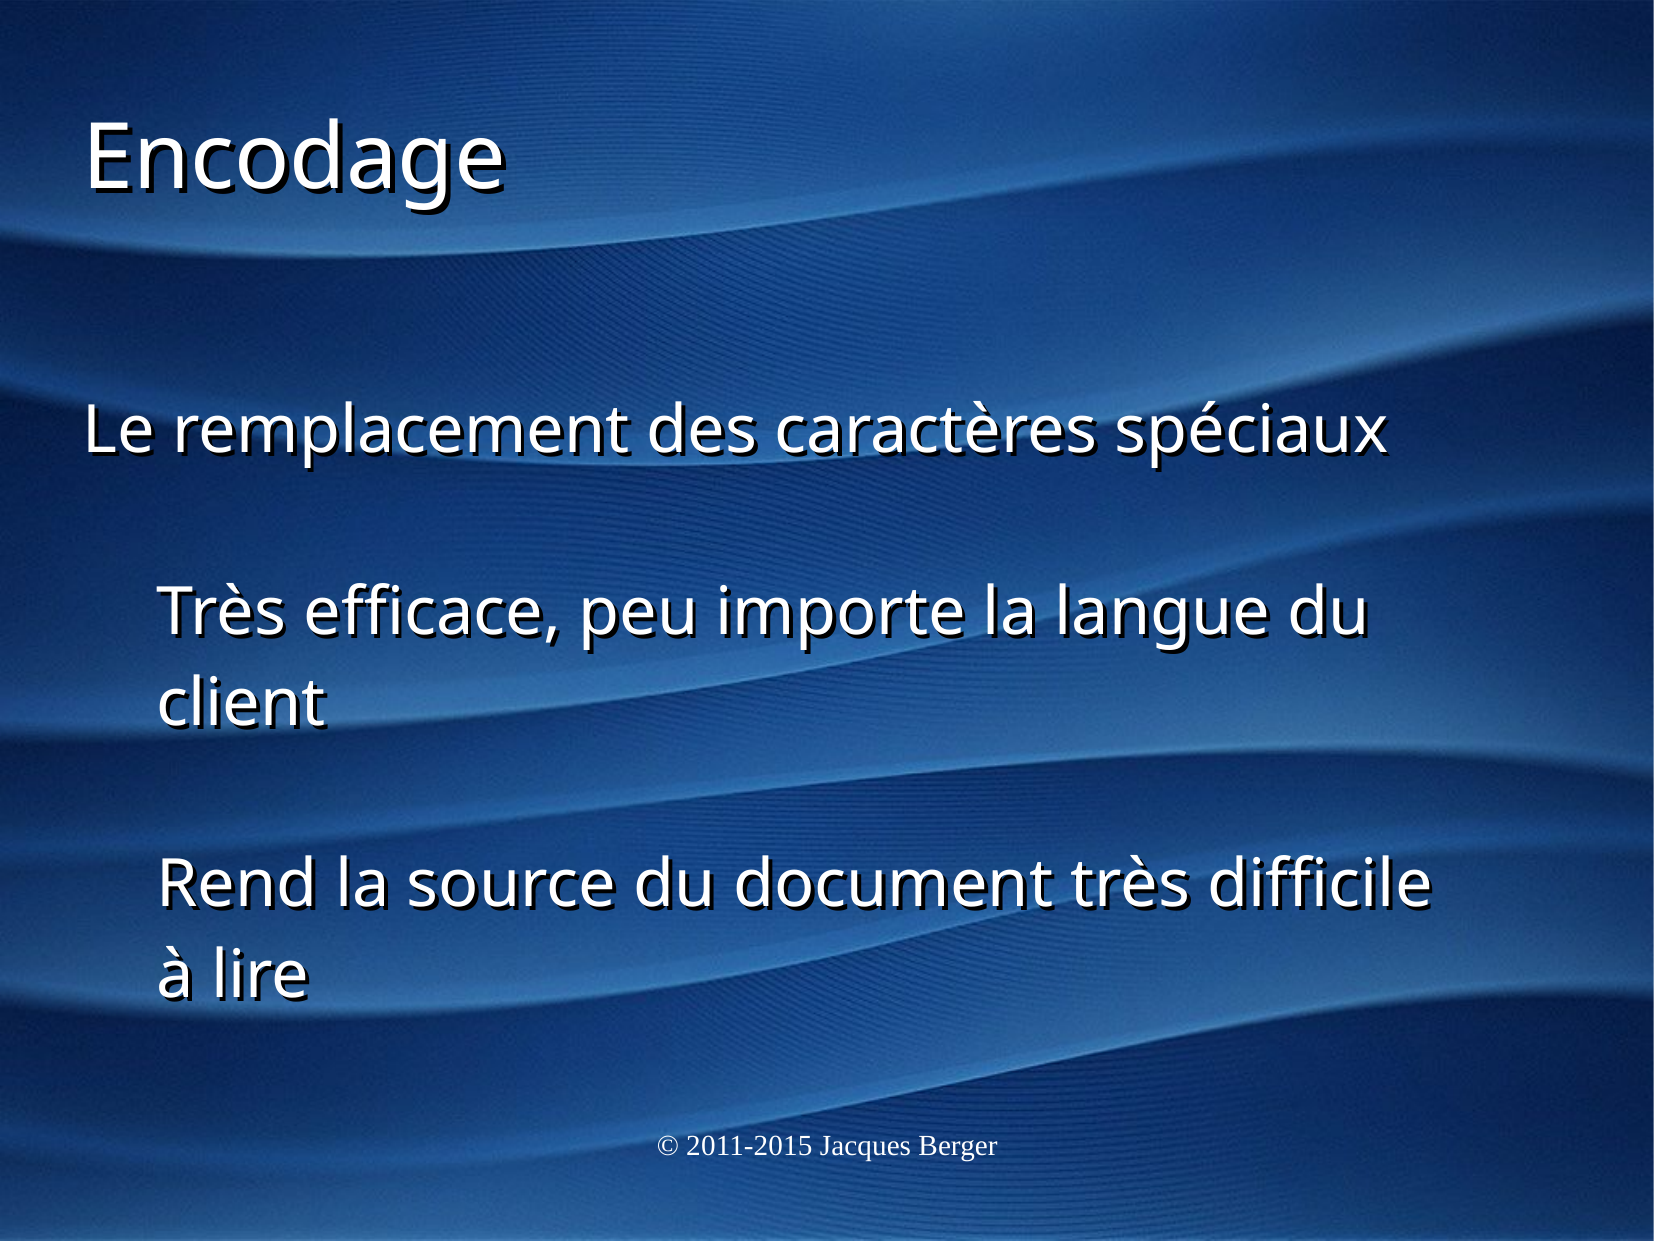

# Encodage
Le remplacement des caractères spéciaux
	Très efficace, peu importe la langue du
	client
	Rend la source du document très difficile
	à lire
© 2011-2015 Jacques Berger